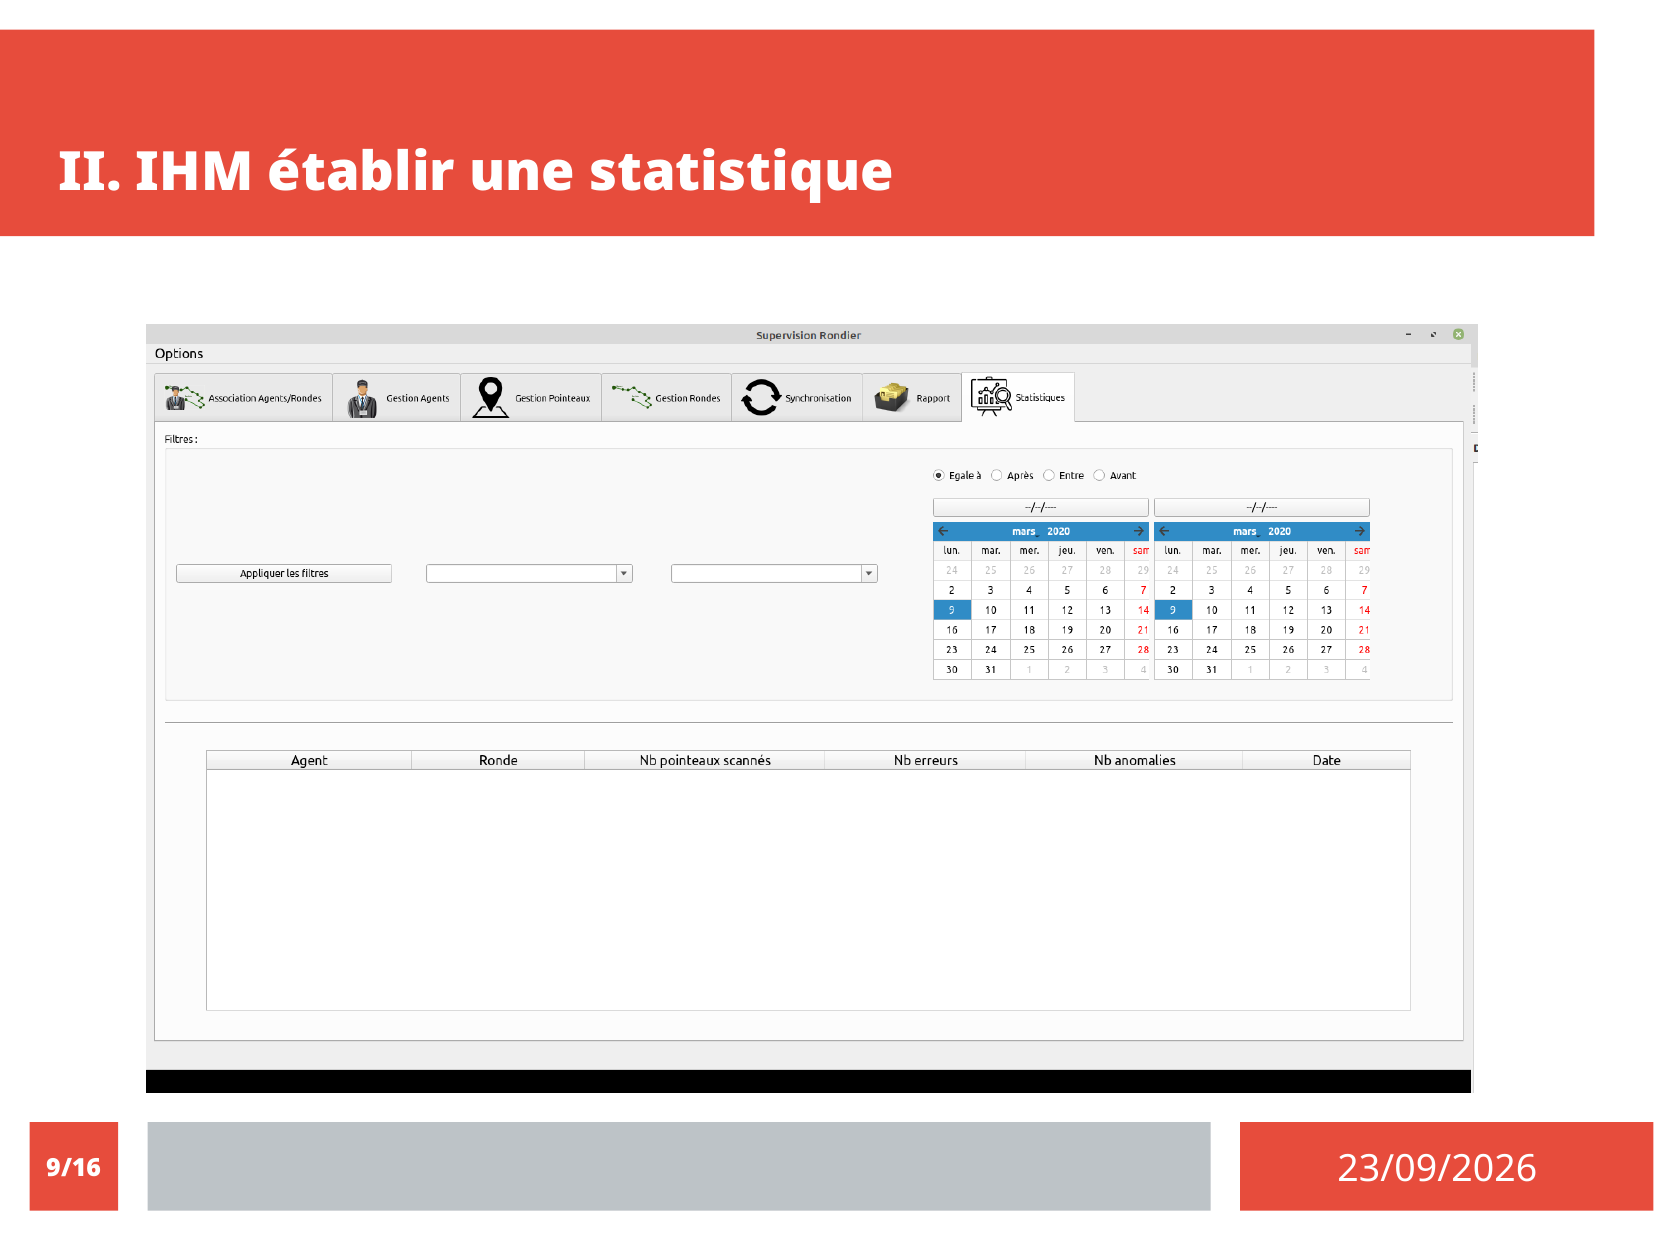

# II. IHM établir une statistique
9